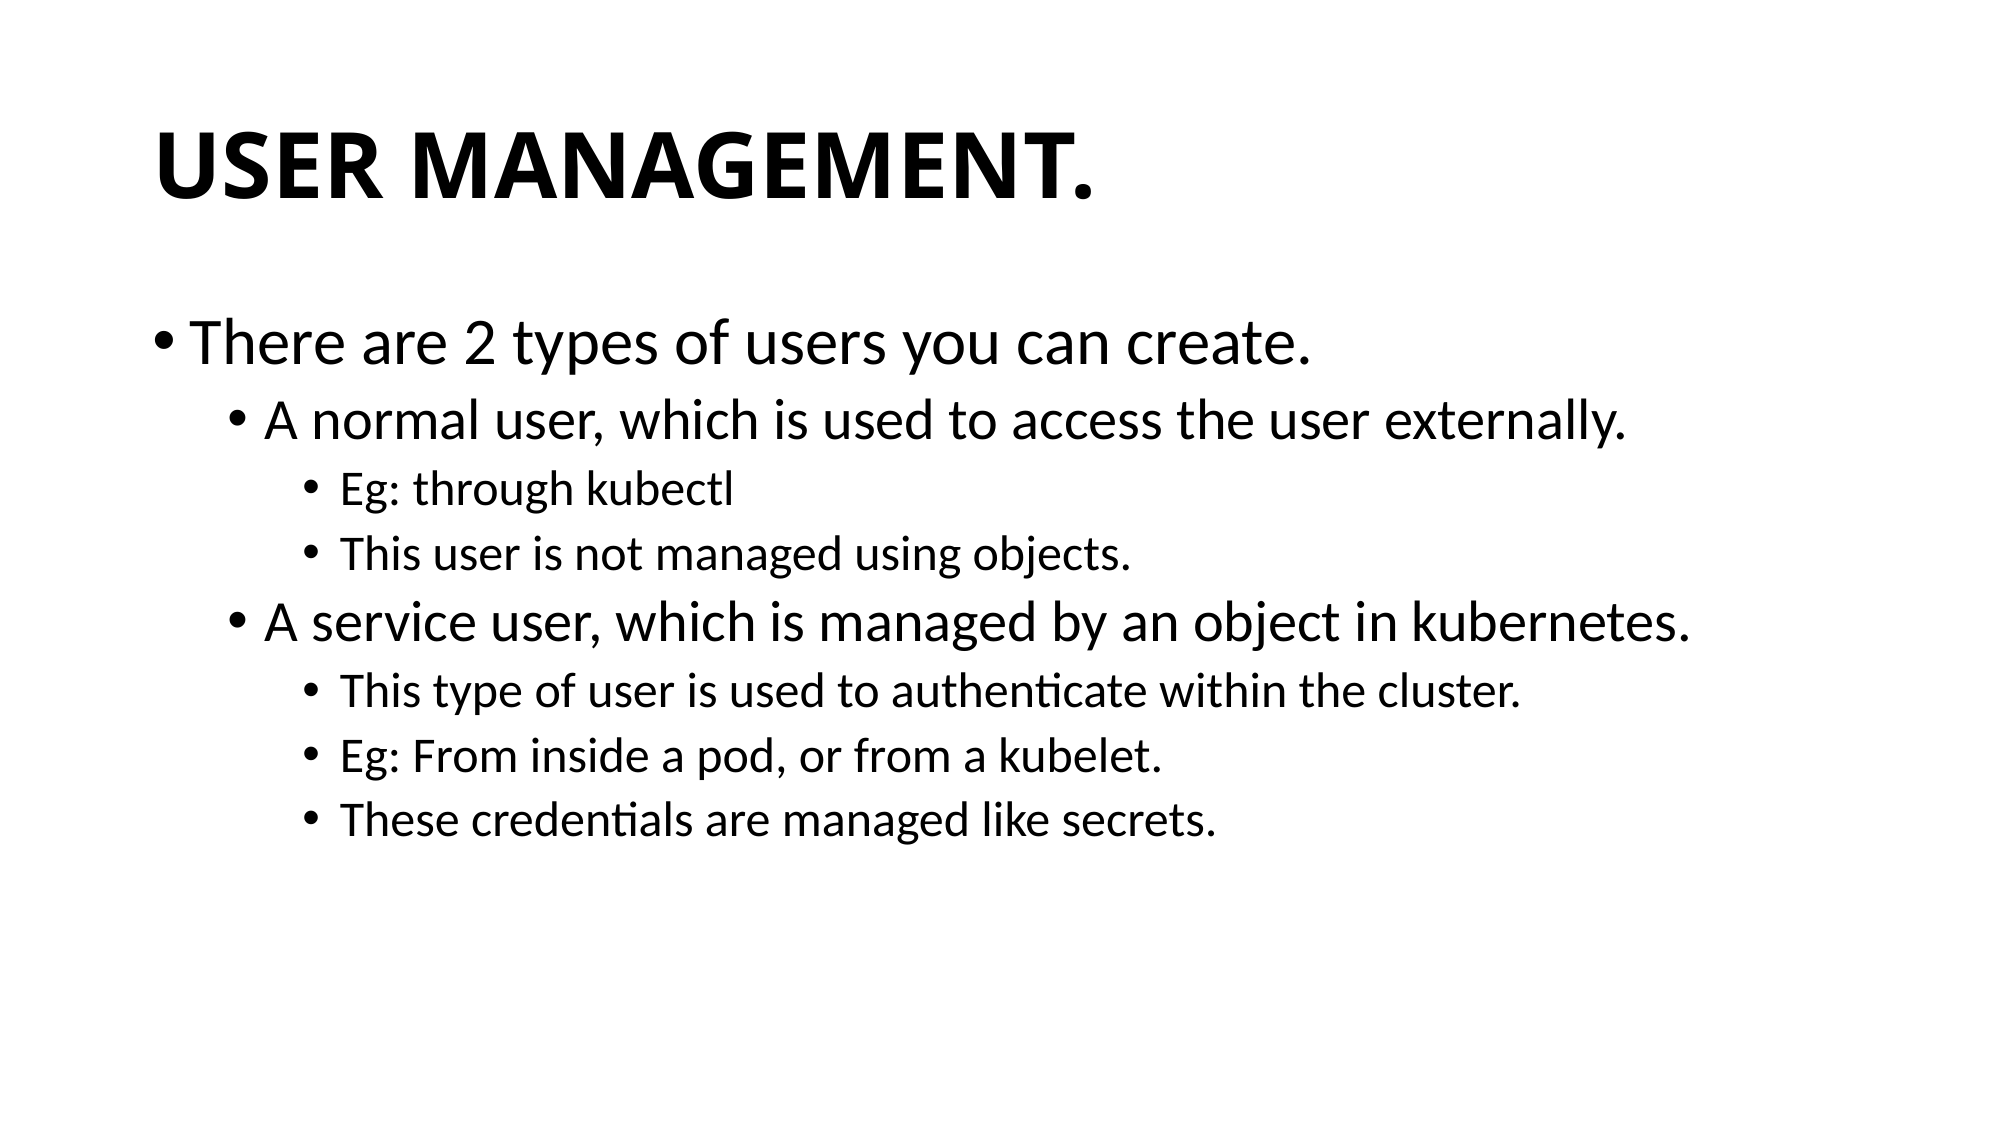

# USER MANAGEMENT.
There are 2 types of users you can create.
A normal user, which is used to access the user externally.
Eg: through kubectl
This user is not managed using objects.
A service user, which is managed by an object in kubernetes.
This type of user is used to authenticate within the cluster.
Eg: From inside a pod, or from a kubelet.
These credentials are managed like secrets.